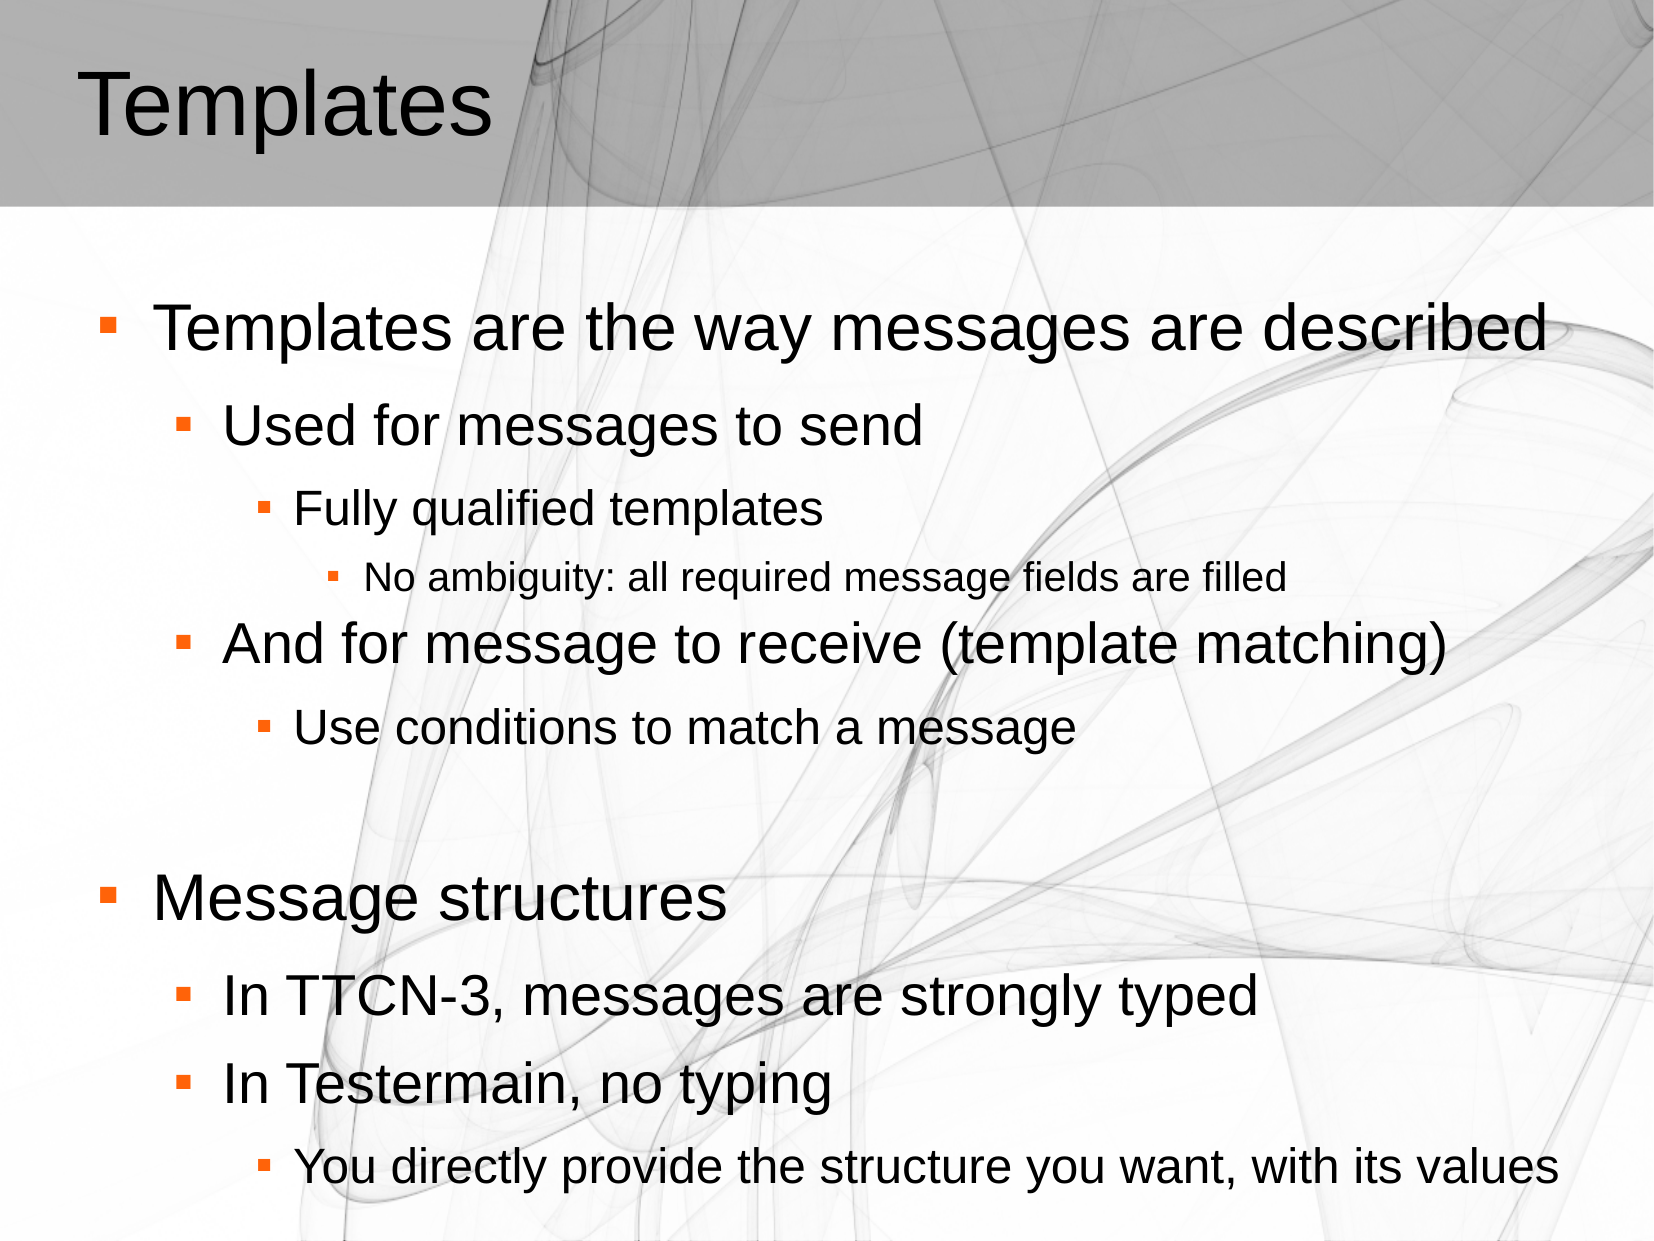

# Templates
Templates are the way messages are described
Used for messages to send
Fully qualified templates
No ambiguity: all required message fields are filled
And for message to receive (template matching)
Use conditions to match a message
Message structures
In TTCN-3, messages are strongly typed
In Testermain, no typing
You directly provide the structure you want, with its values